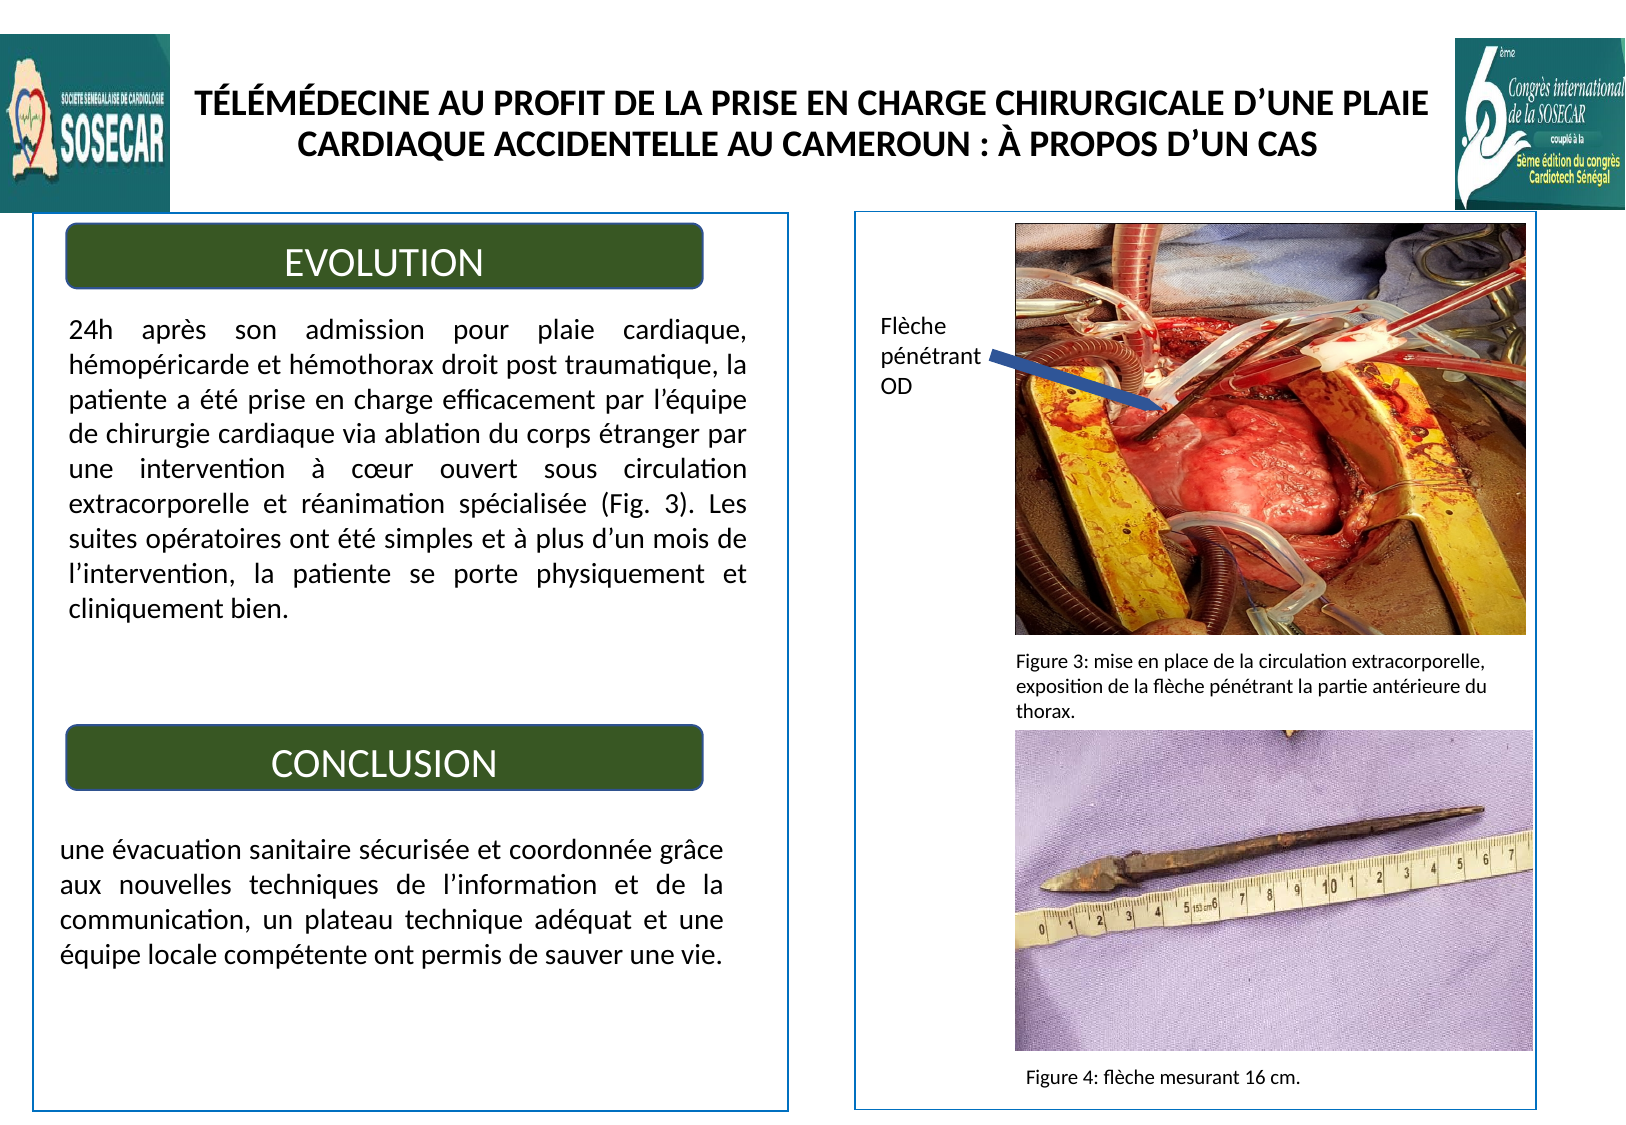

# Télémédecine au profit de la prise en charge chirurgicale d’une plaie cardiaque accidentelle au Cameroun : à propos d’un cas
EVOLUTION
Flèche pénétrant OD
24h après son admission pour plaie cardiaque, hémopéricarde et hémothorax droit post traumatique, la patiente a été prise en charge efficacement par l’équipe de chirurgie cardiaque via ablation du corps étranger par une intervention à cœur ouvert sous circulation extracorporelle et réanimation spécialisée (Fig. 3). Les suites opératoires ont été simples et à plus d’un mois de l’intervention, la patiente se porte physiquement et cliniquement bien.
Figure 3: mise en place de la circulation extracorporelle, exposition de la flèche pénétrant la partie antérieure du thorax.
CONCLUSION
une évacuation sanitaire sécurisée et coordonnée grâce aux nouvelles techniques de l’information et de la communication, un plateau technique adéquat et une équipe locale compétente ont permis de sauver une vie.
Figure 4: flèche mesurant 16 cm.